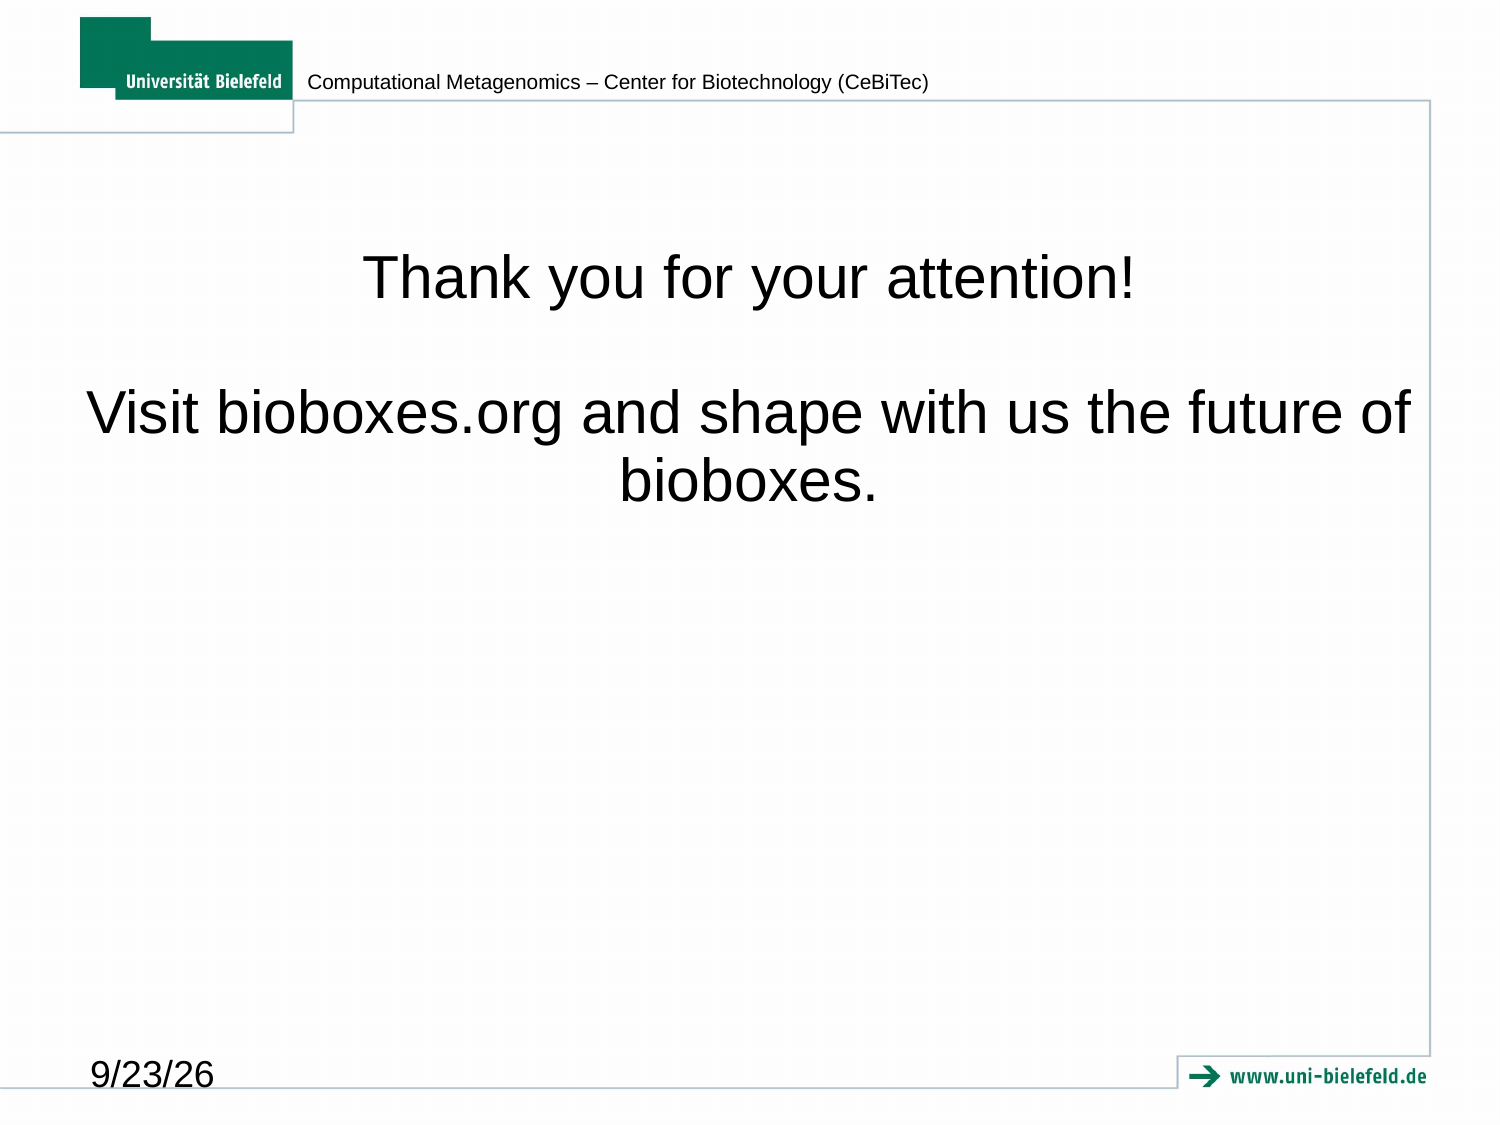

# Thank you for your attention!
Visit bioboxes.org and shape with us the future of bioboxes.